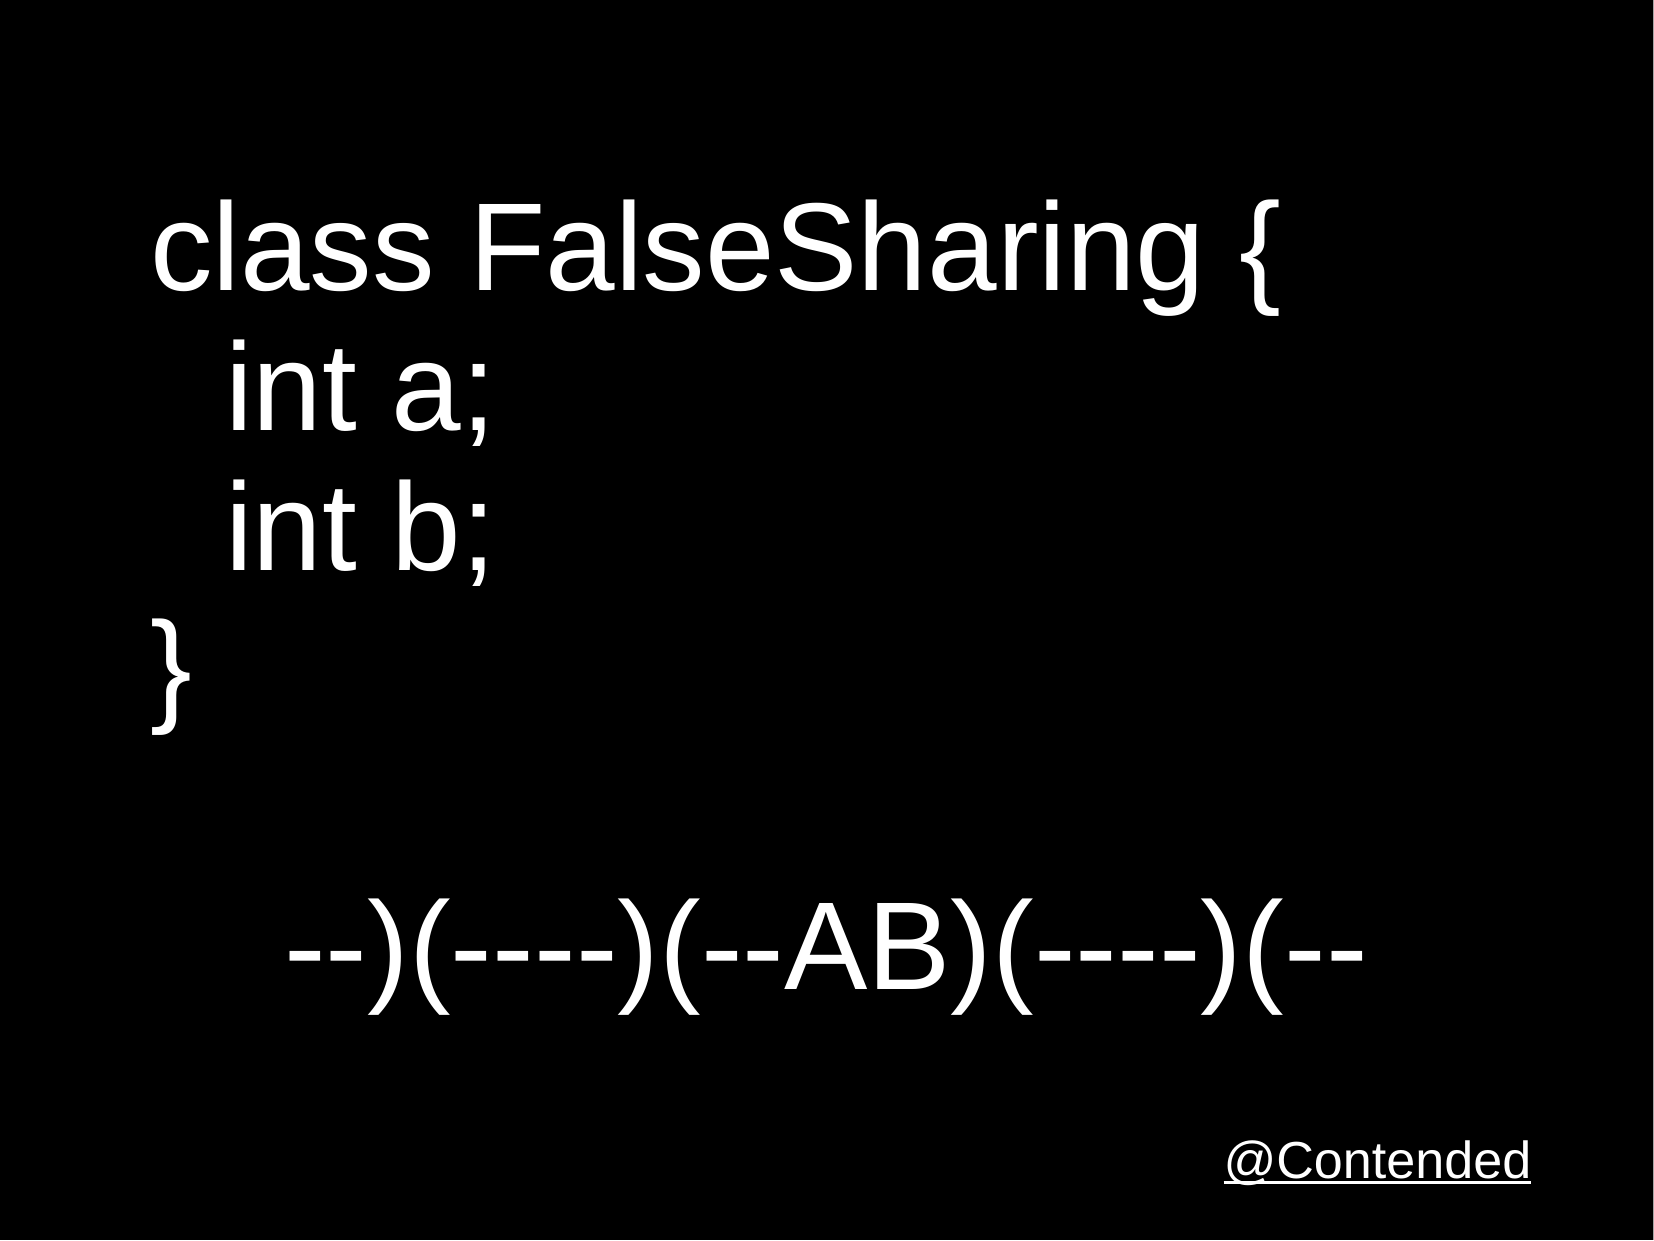

# class FalseSharing {
			int a;
			int b;
		}
--)(----)(--AB)(----)(--
@Contended